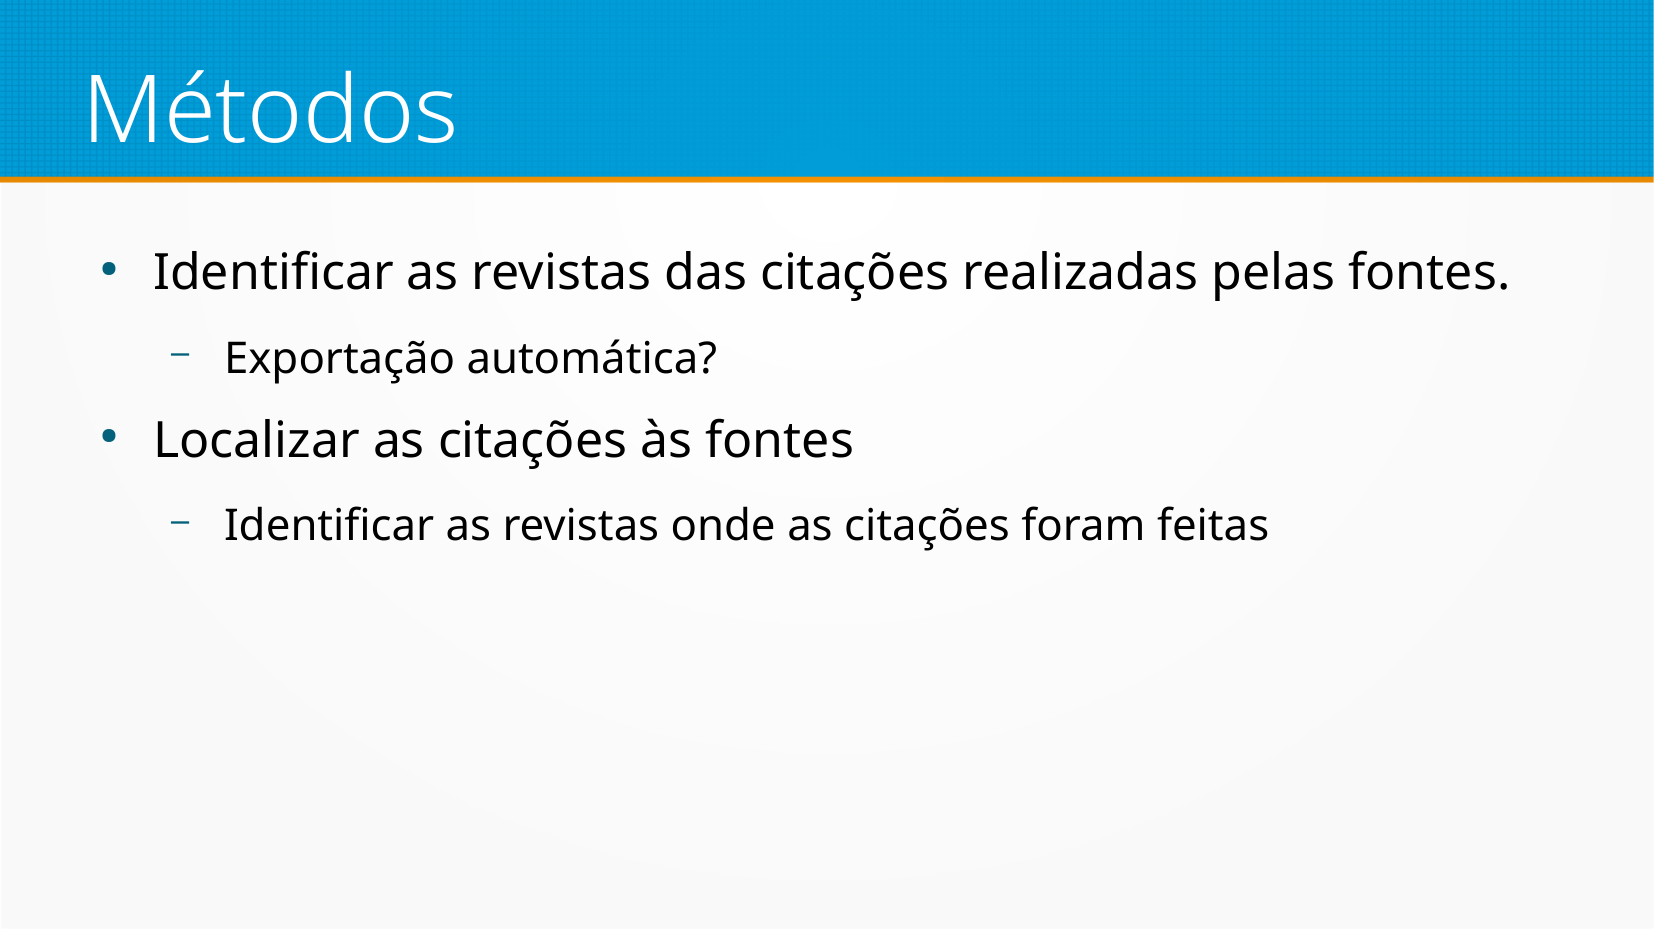

# Métodos
Identificar as revistas das citações realizadas pelas fontes.
Exportação automática?
Localizar as citações às fontes
Identificar as revistas onde as citações foram feitas